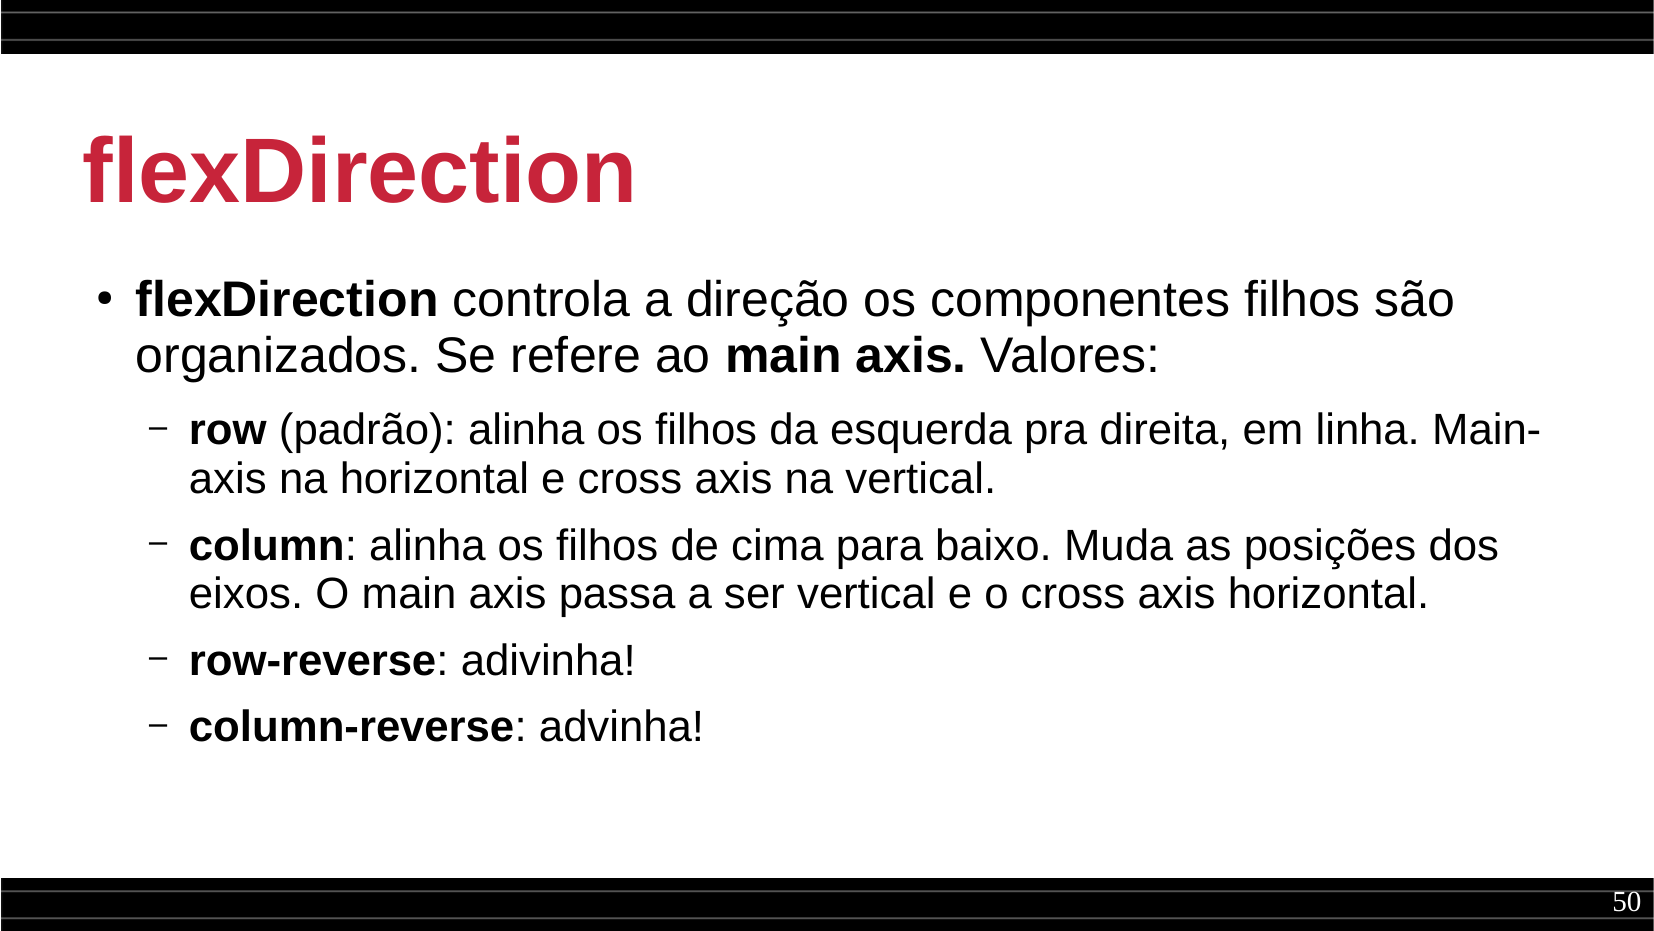

# flexDirection
flexDirection controla a direção os componentes filhos são organizados. Se refere ao main axis. Valores:
row (padrão): alinha os filhos da esquerda pra direita, em linha. Main-axis na horizontal e cross axis na vertical.
column: alinha os filhos de cima para baixo. Muda as posições dos eixos. O main axis passa a ser vertical e o cross axis horizontal.
row-reverse: adivinha!
column-reverse: advinha!